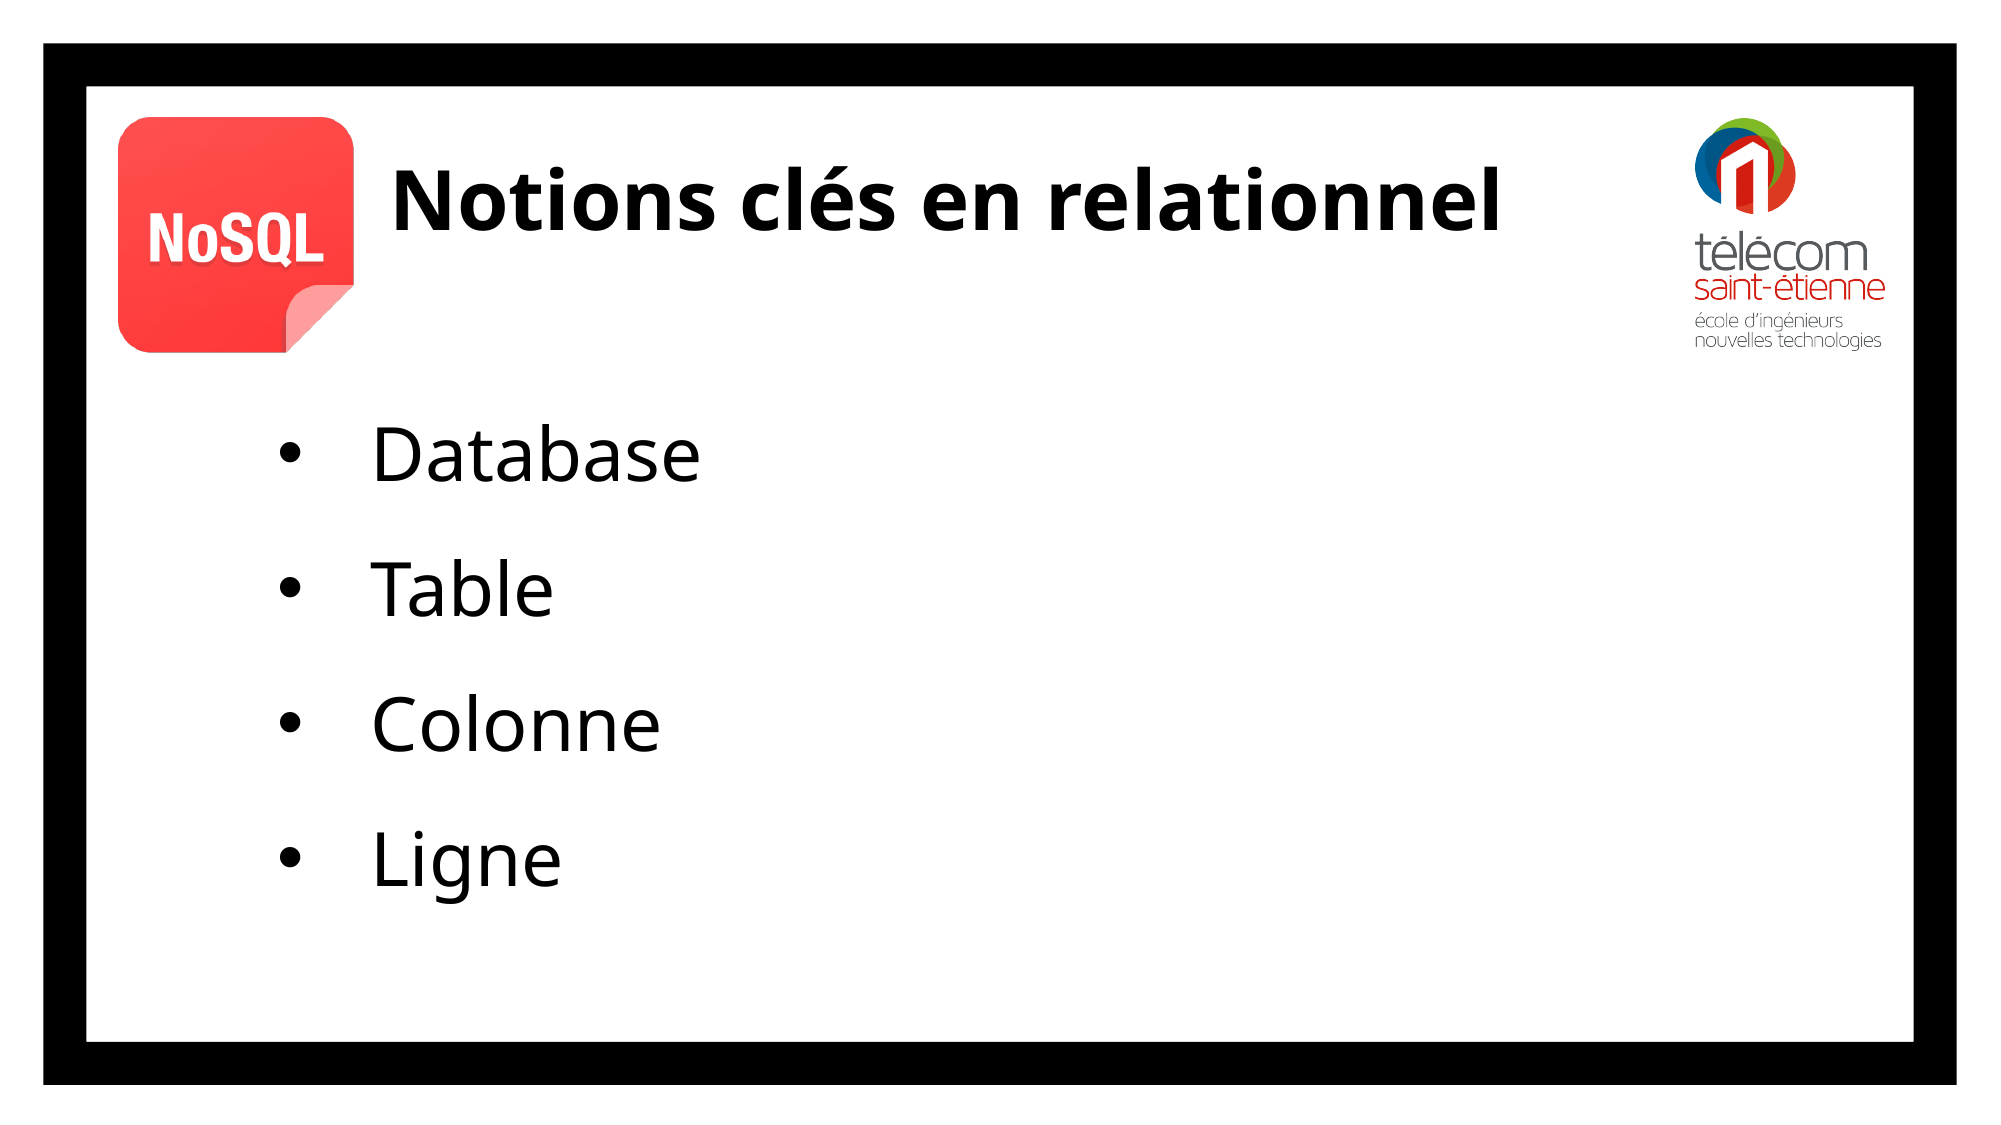

# Notions clés en relationnel
Database
Table
Colonne
Ligne